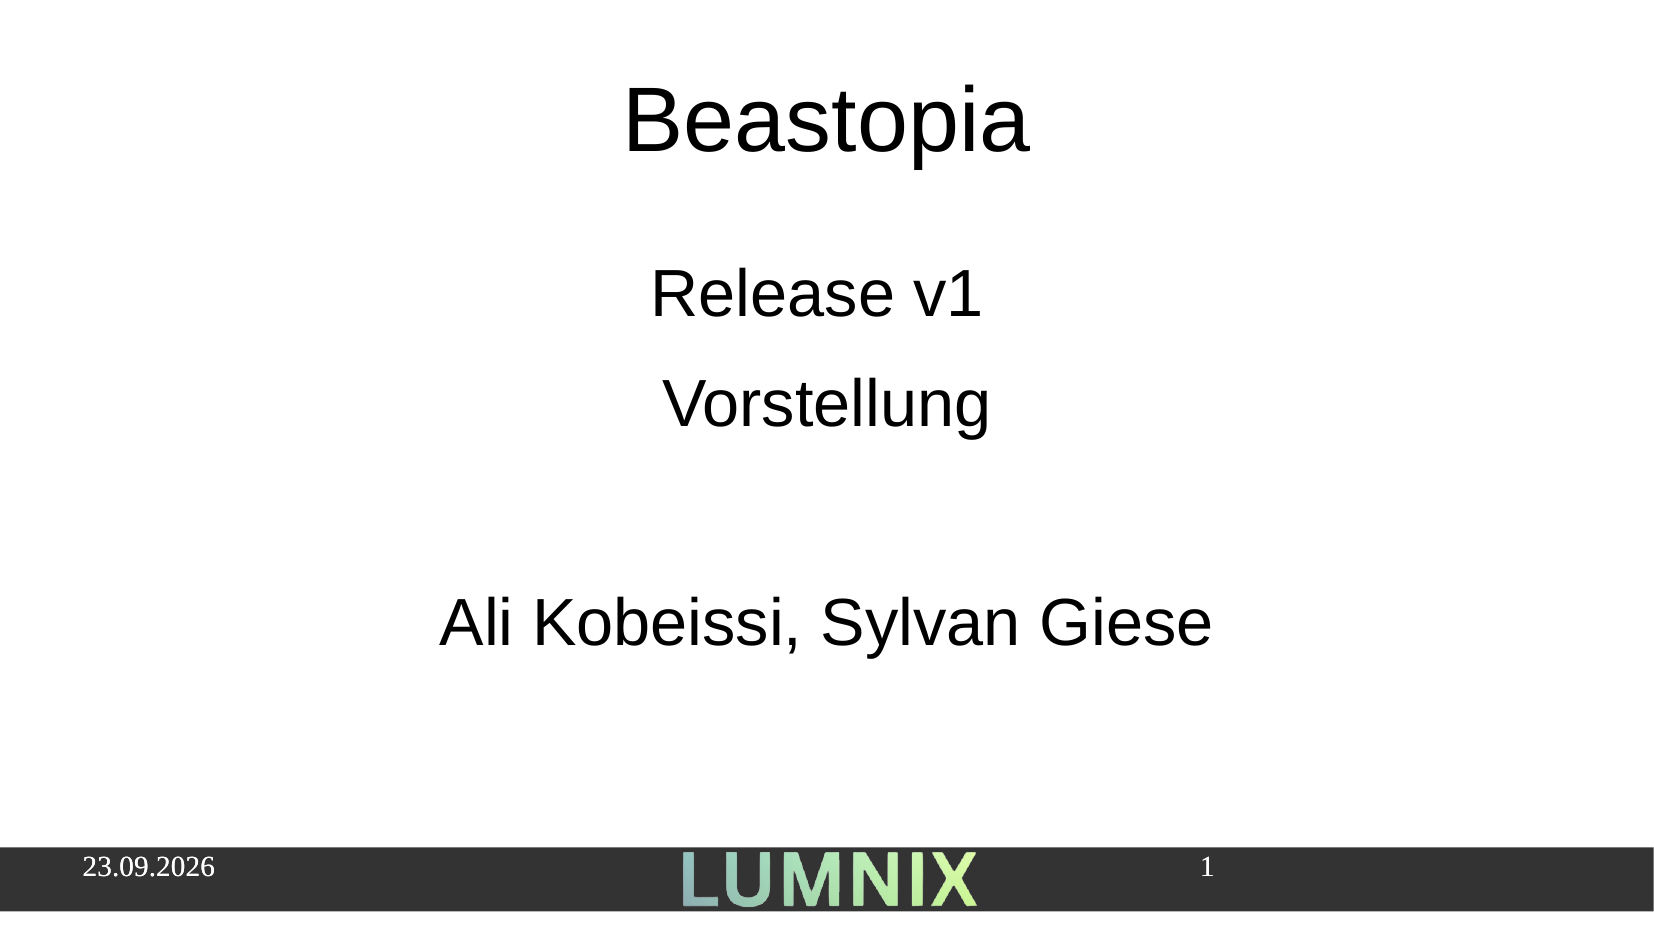

# Beastopia
Release v1
Vorstellung
Ali Kobeissi, Sylvan Giese